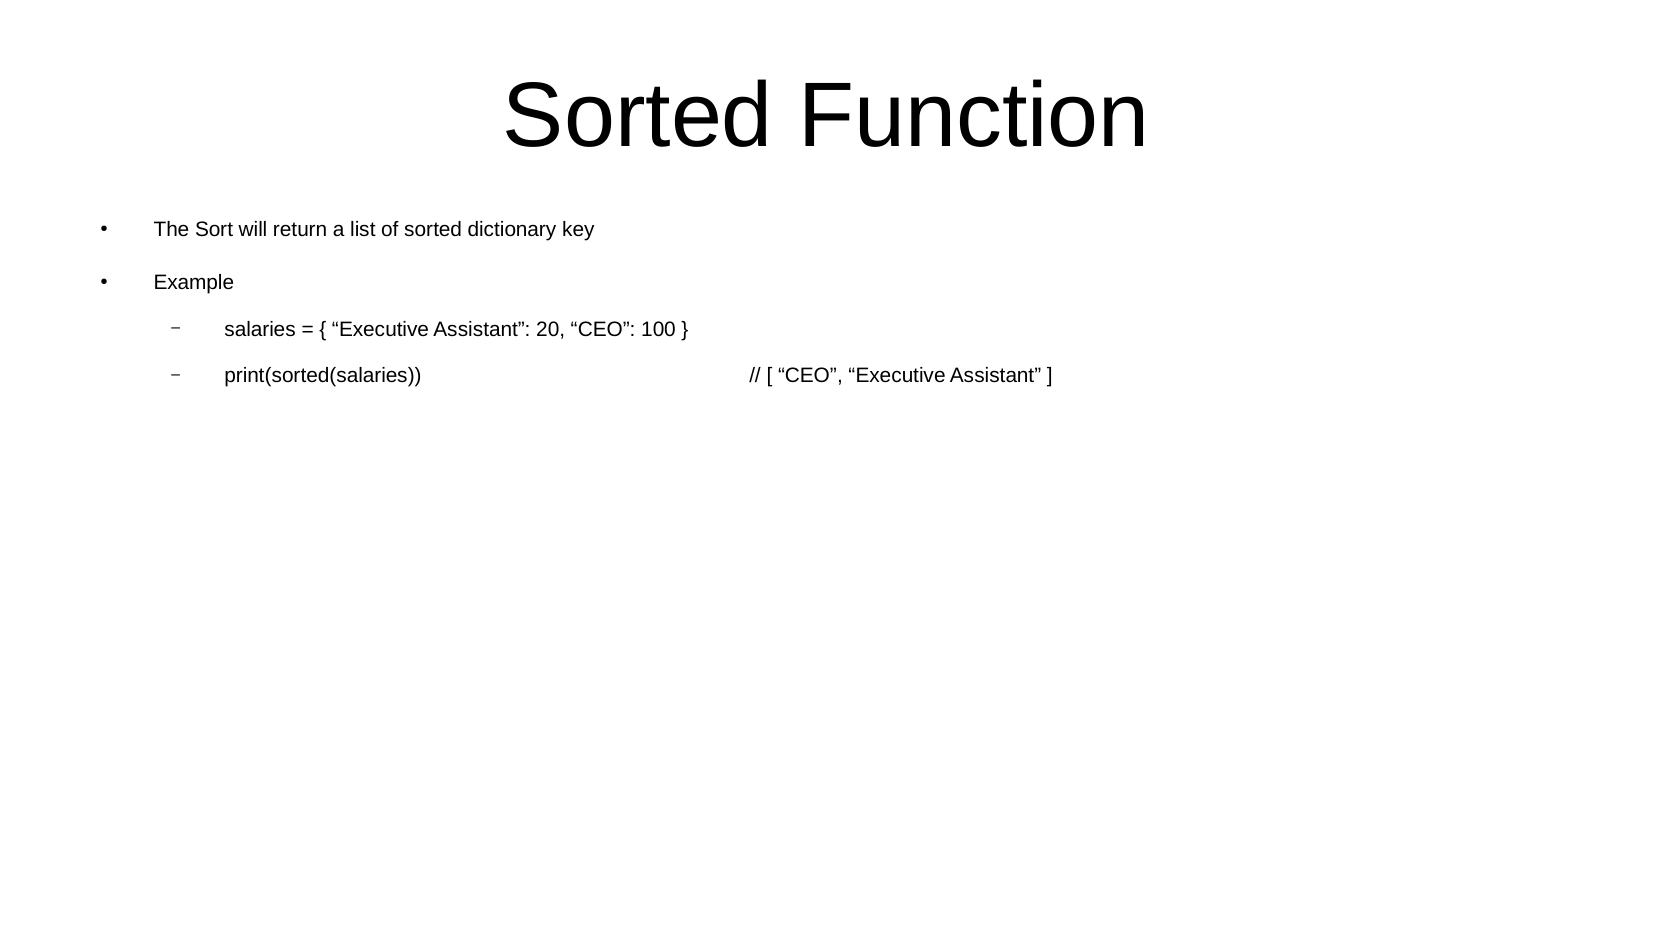

# Sorted Function
The Sort will return a list of sorted dictionary key
Example
salaries = { “Executive Assistant”: 20, “CEO”: 100 }
print(sorted(salaries))					// [ “CEO”, “Executive Assistant” ]